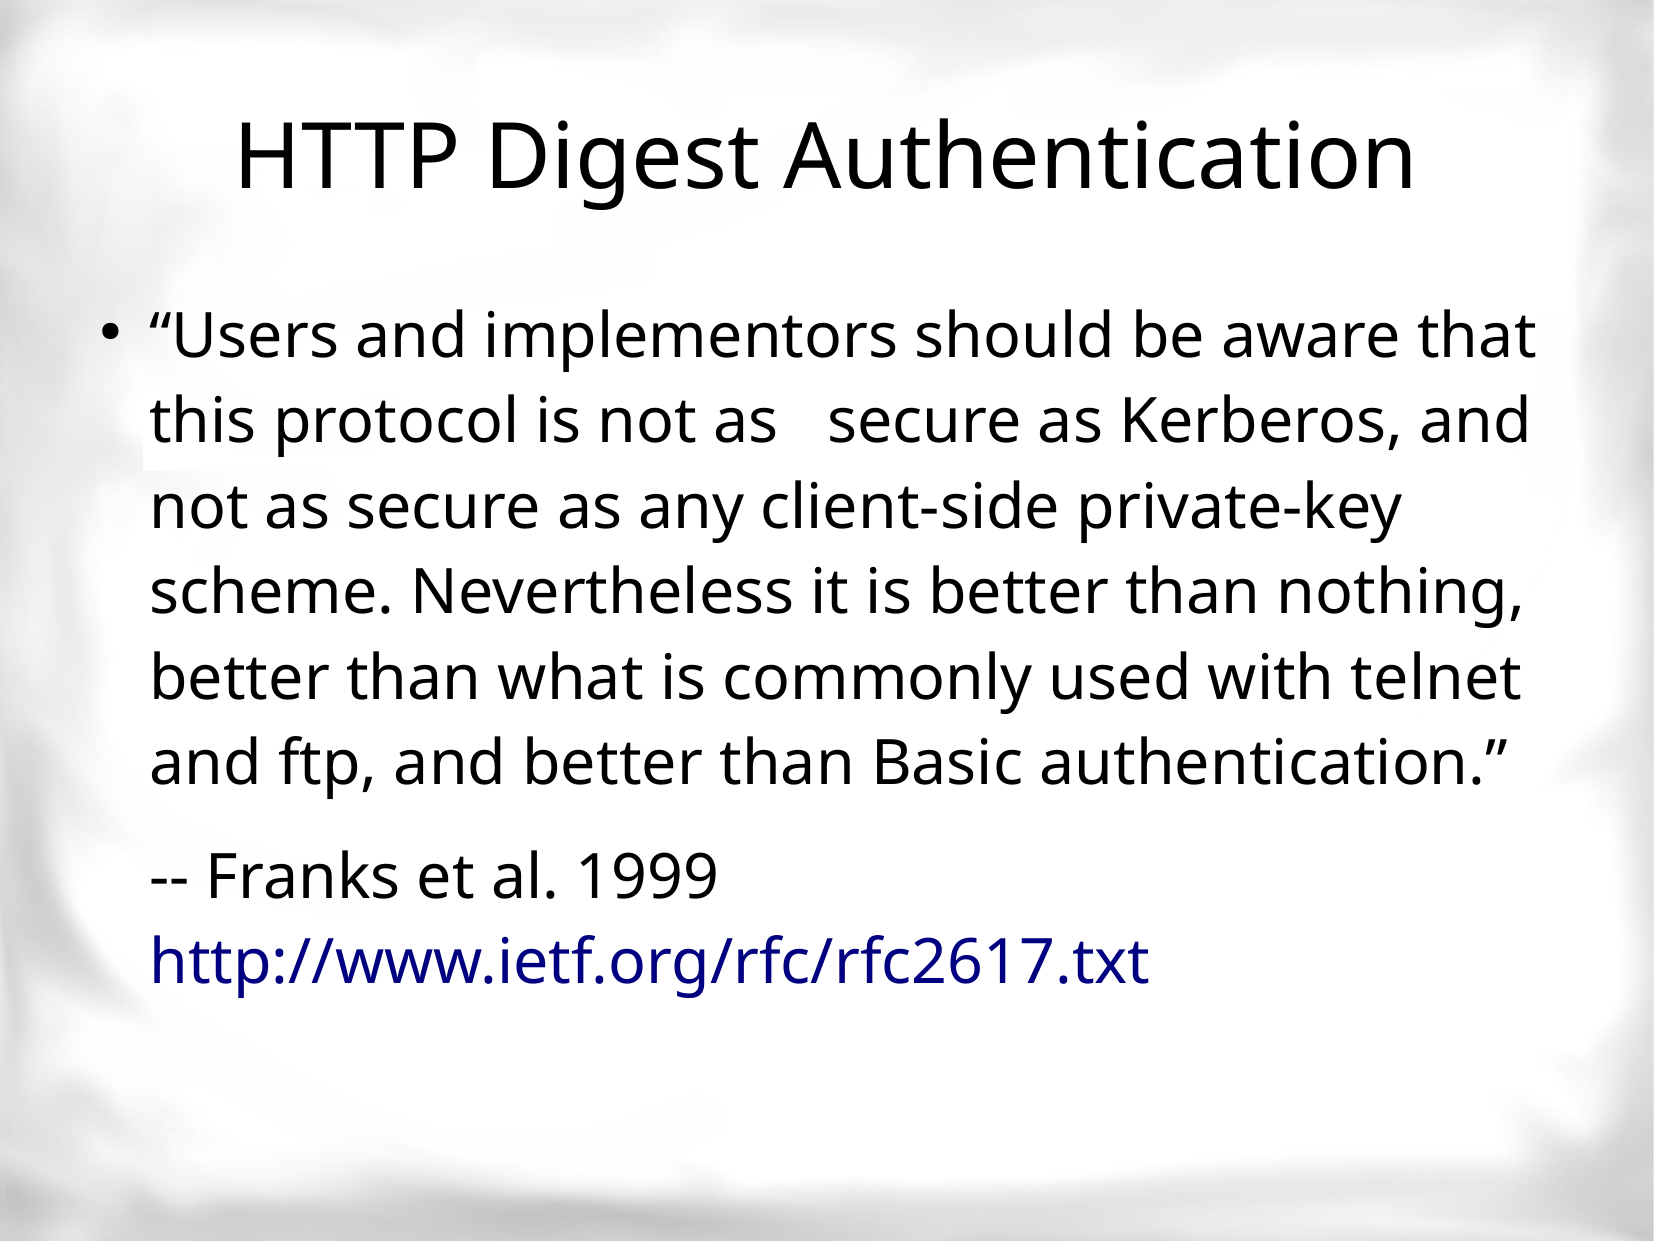

# HTTP Digest Authentication
“Users and implementors should be aware that this protocol is not as secure as Kerberos, and not as secure as any client-side private-key scheme. Nevertheless it is better than nothing, better than what is commonly used with telnet and ftp, and better than Basic authentication.”
-- Franks et al. 1999 http://www.ietf.org/rfc/rfc2617.txt